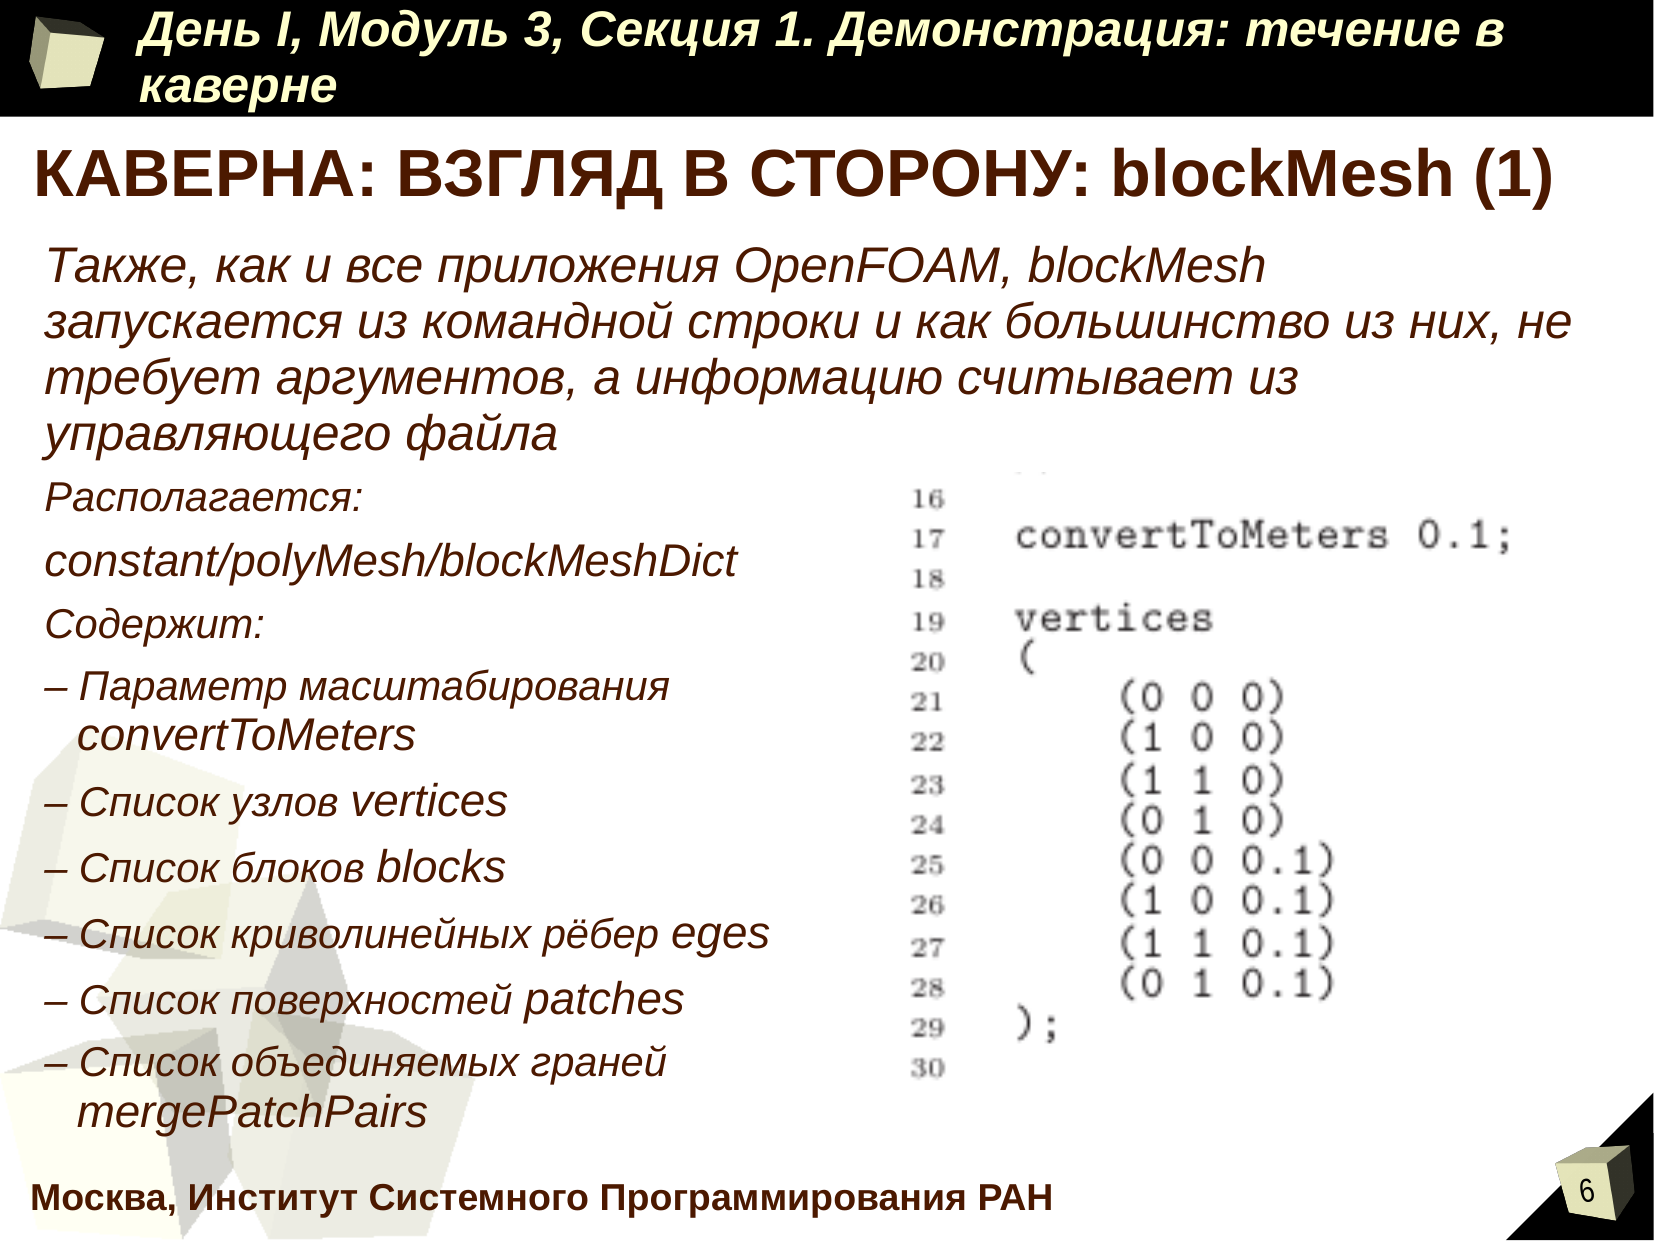

КАВЕРНА: ВЗГЛЯД В СТОРОНУ: blockMesh (1)
Также, как и все приложения OpenFOAM, blockMesh запускается из командной строки и как большинство из них, не требует аргументов, а информацию считывает из управляющего файла
Располагается:
constant/polyMesh/blockMeshDict
Содержит:
– Параметр масштабирования
	convertToMeters
– Список узлов vertices
– Список блоков blocks
– Список криволинейных рёбер eges
– Список поверхностей patches
– Список объединяемых граней
	mergePatchPairs